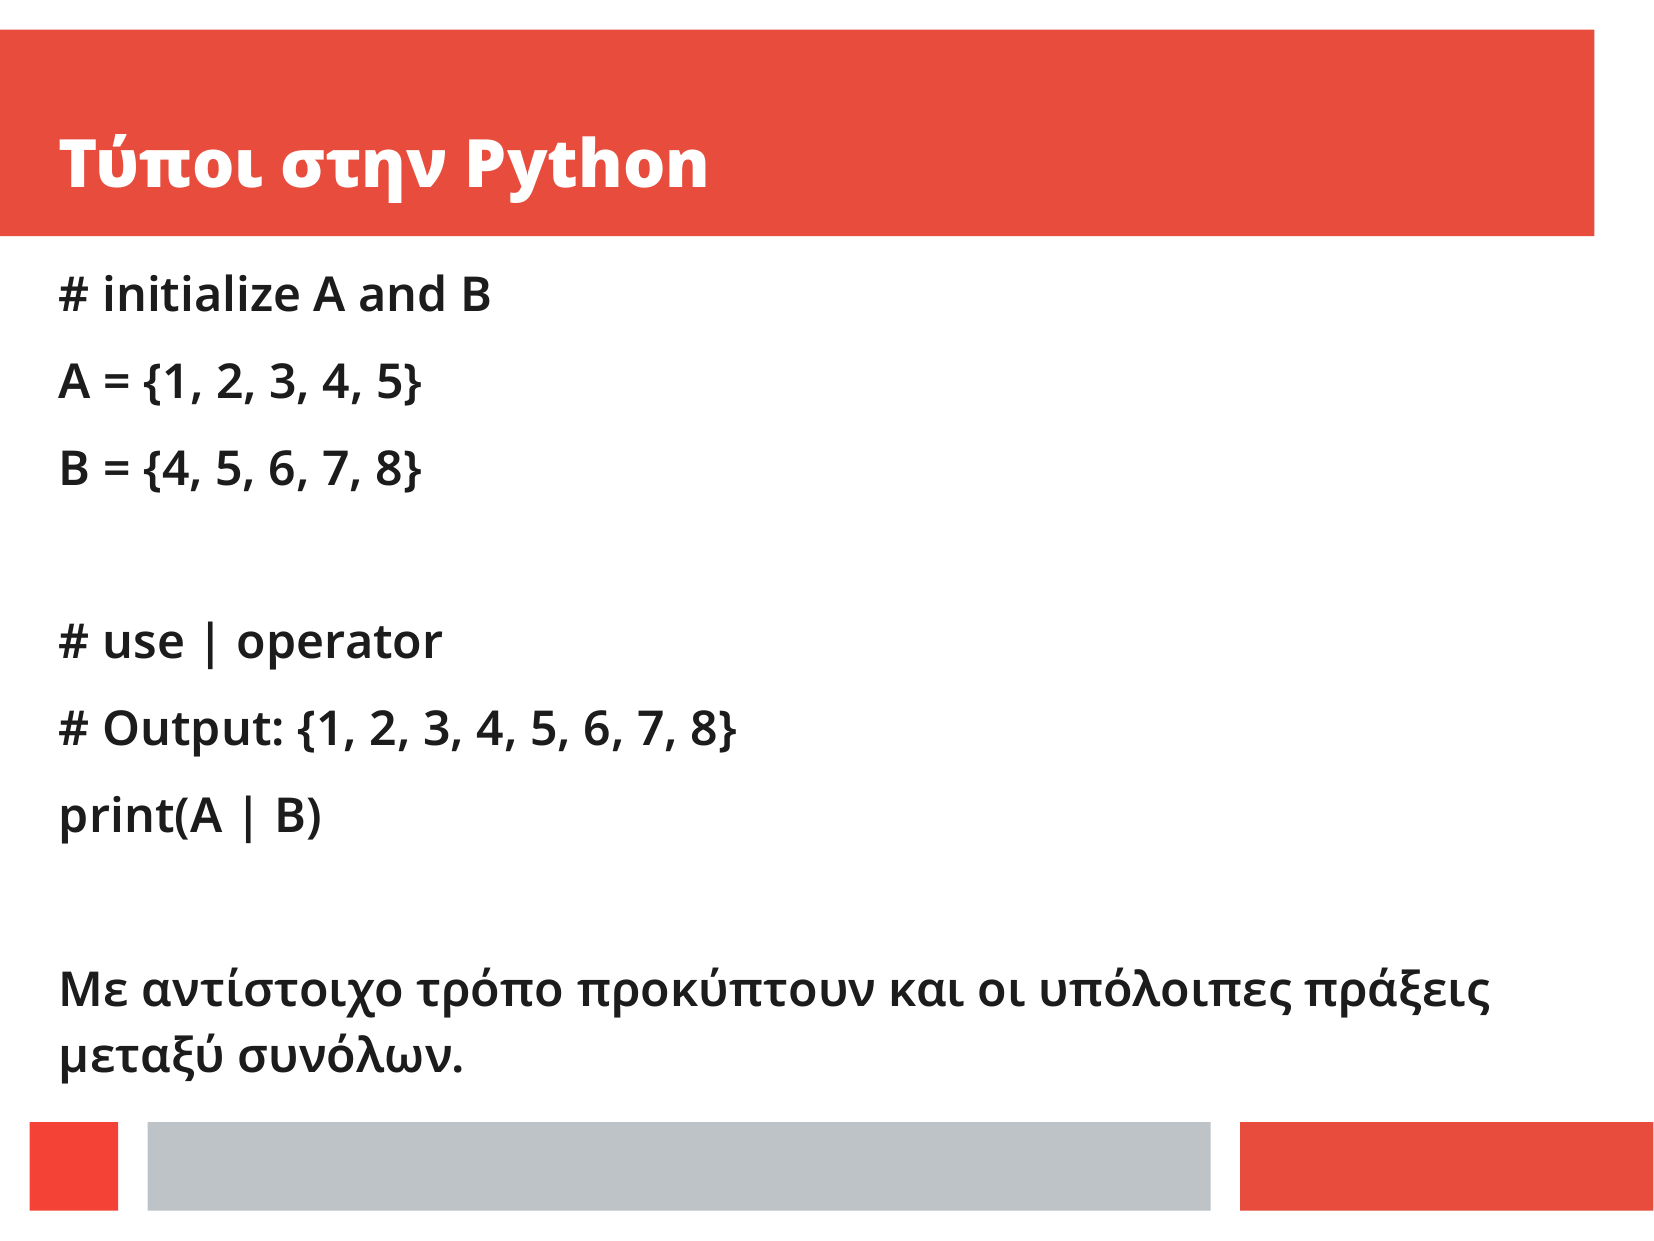

# Τύποι στην Python
# initialize A and B
A = {1, 2, 3, 4, 5}
B = {4, 5, 6, 7, 8}
# use | operator
# Output: {1, 2, 3, 4, 5, 6, 7, 8}
print(A | B)
Με αντίστοιχο τρόπο προκύπτουν και οι υπόλοιπες πράξεις μεταξύ συνόλων.